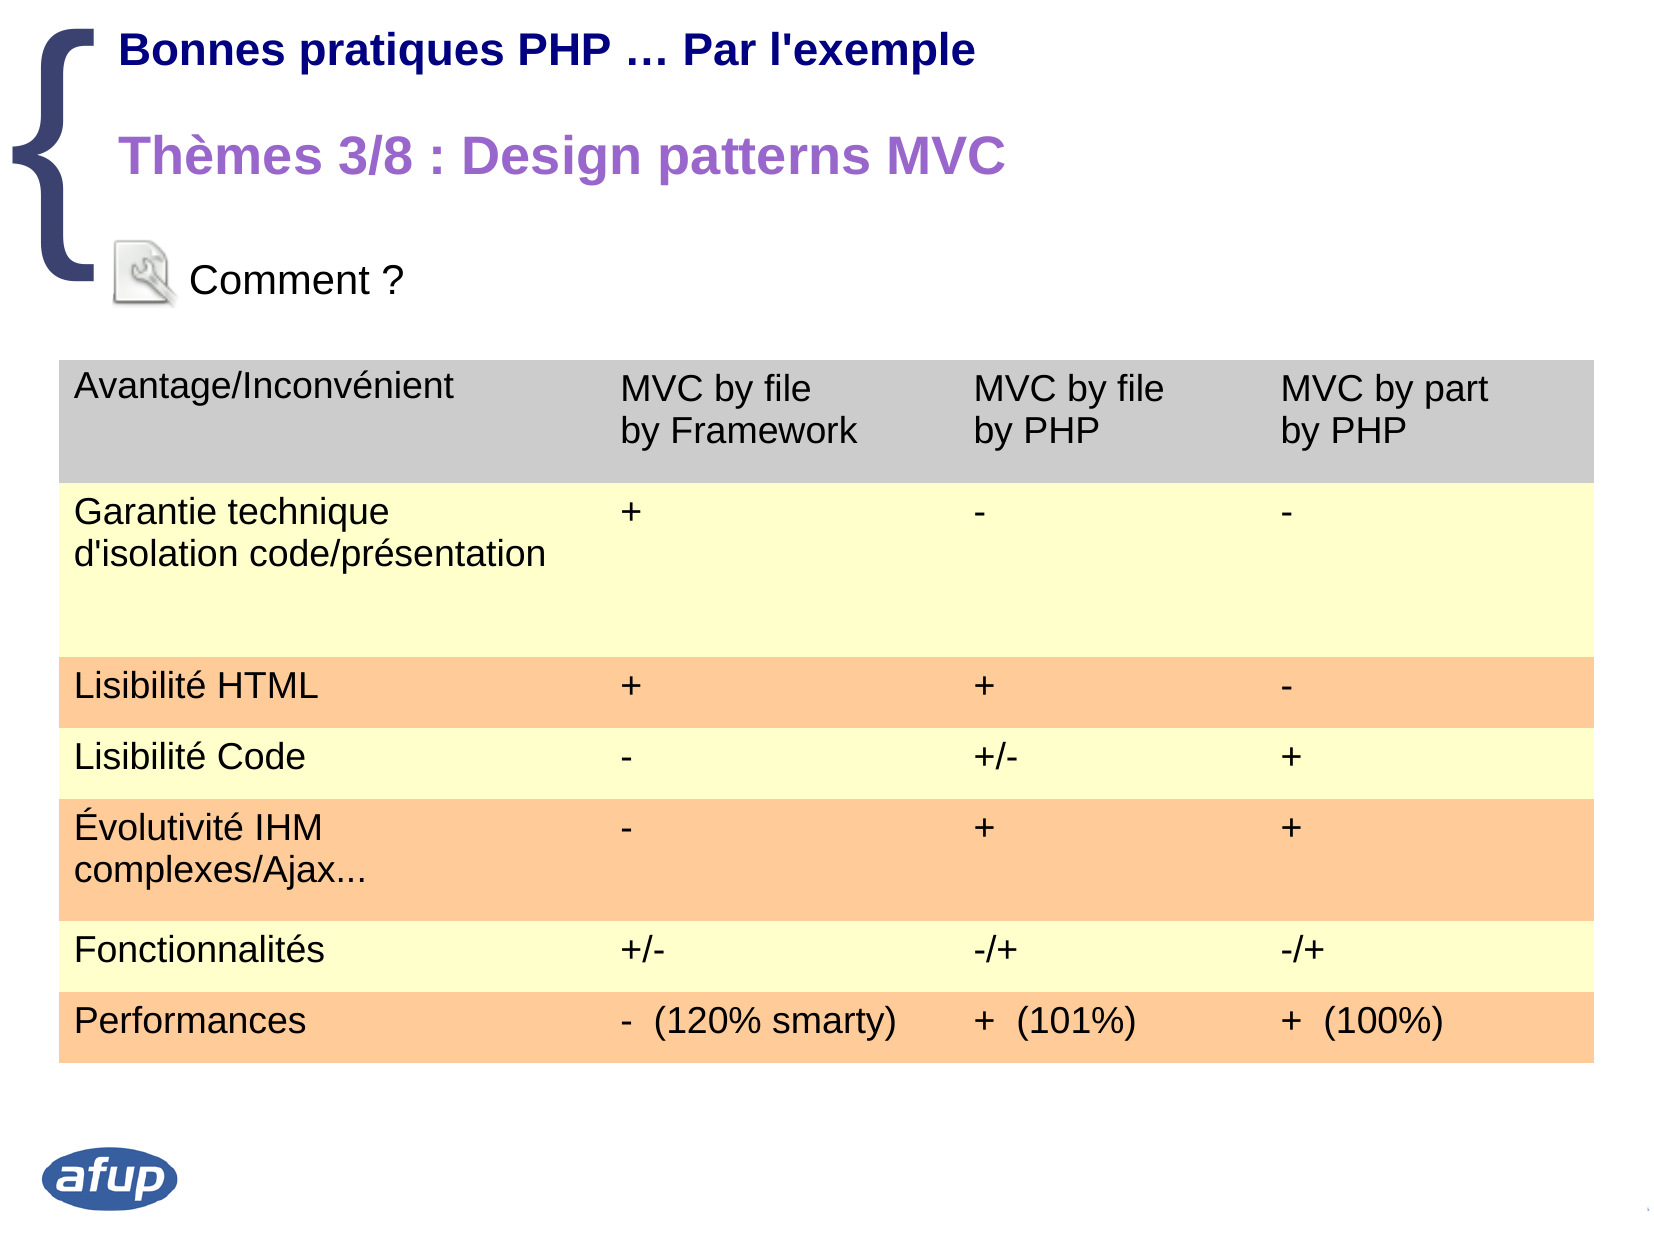

# Bonnes pratiques PHP … Par l'exemple Thèmes 3/8 : Design patterns MVC
Comment ?
| Avantage/Inconvénient | MVC by file by Framework | MVC by file by PHP | MVC by part by PHP |
| --- | --- | --- | --- |
| Garantie technique d'isolation code/présentation | + | - | - |
| Lisibilité HTML | + | + | - |
| Lisibilité Code | - | +/- | + |
| Évolutivité IHM complexes/Ajax... | - | + | + |
| Fonctionnalités | +/- | -/+ | -/+ |
| Performances | - (120% smarty) | + (101%) | + (100%) |